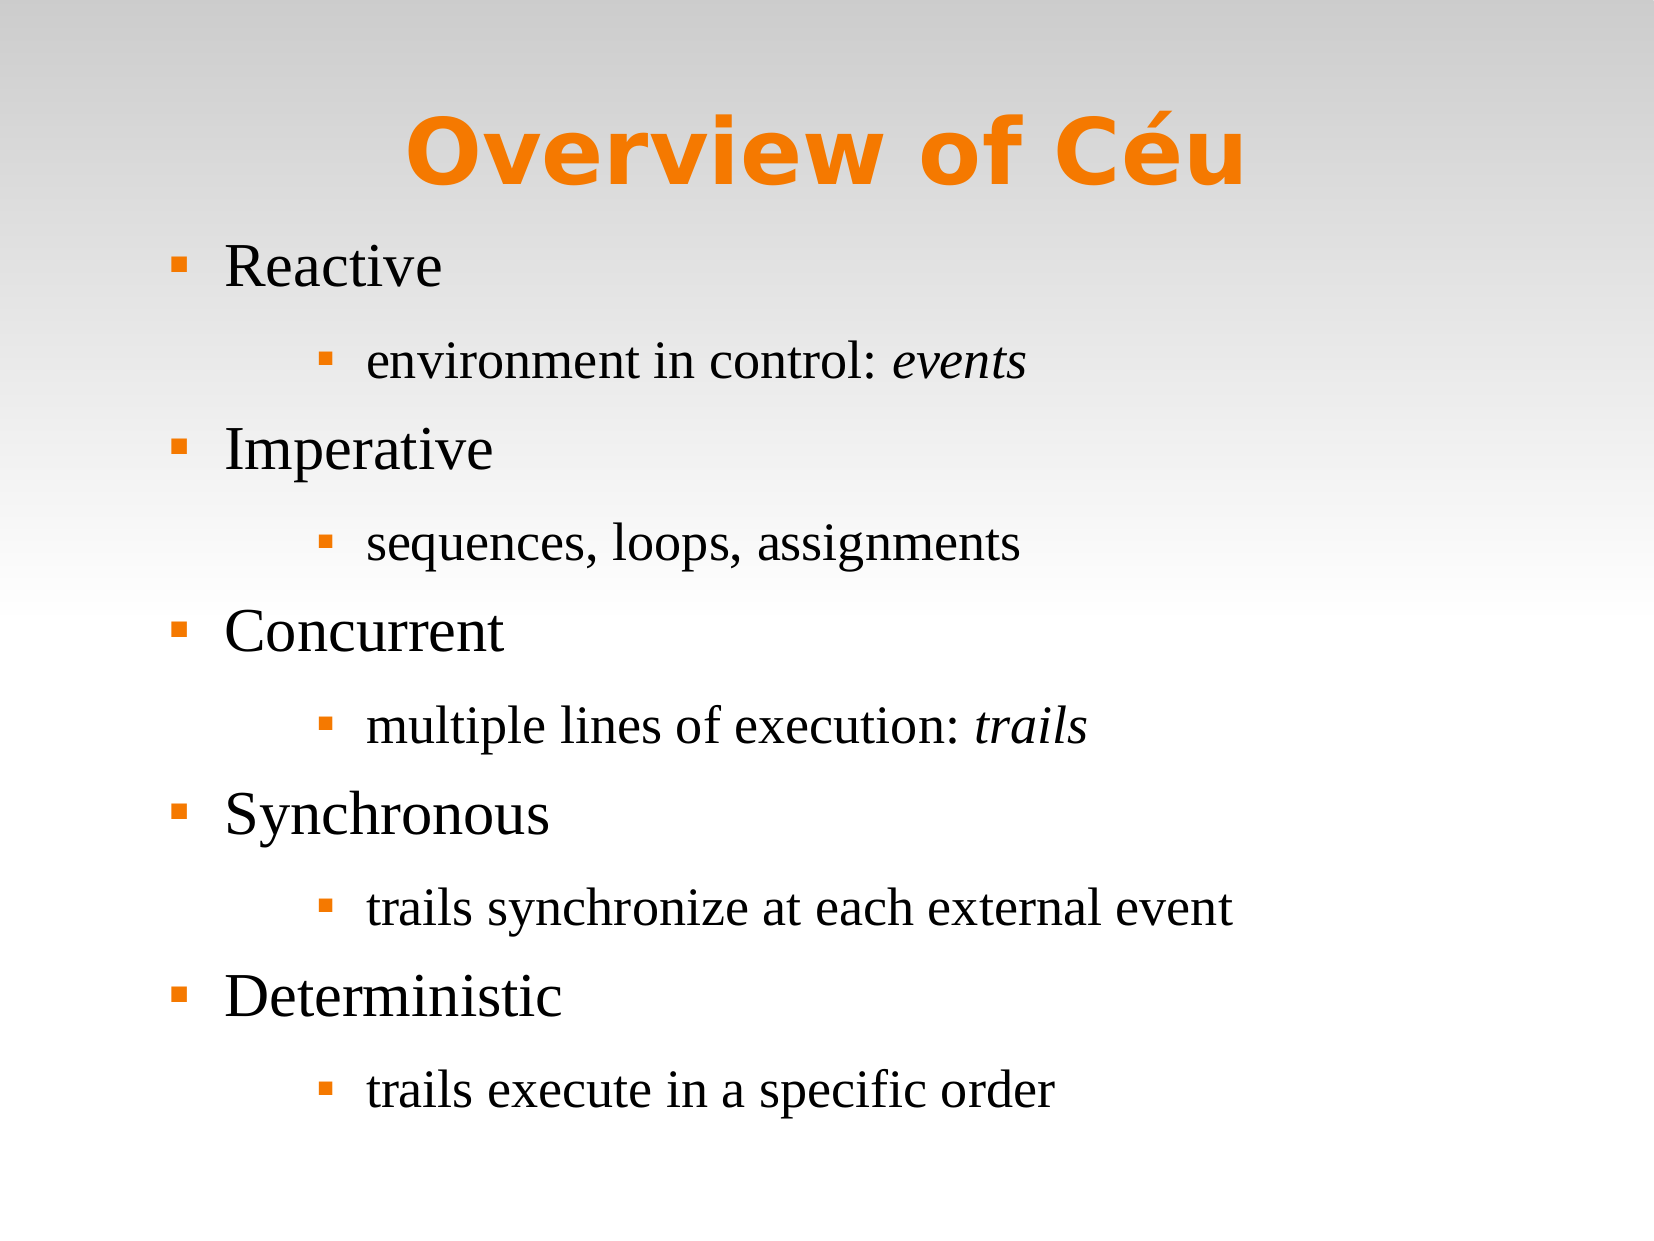

# Overview of Céu
Reactive
environment in control: events
Imperative
sequences, loops, assignments
Concurrent
multiple lines of execution: trails
Synchronous
trails synchronize at each external event
Deterministic
trails execute in a specific order